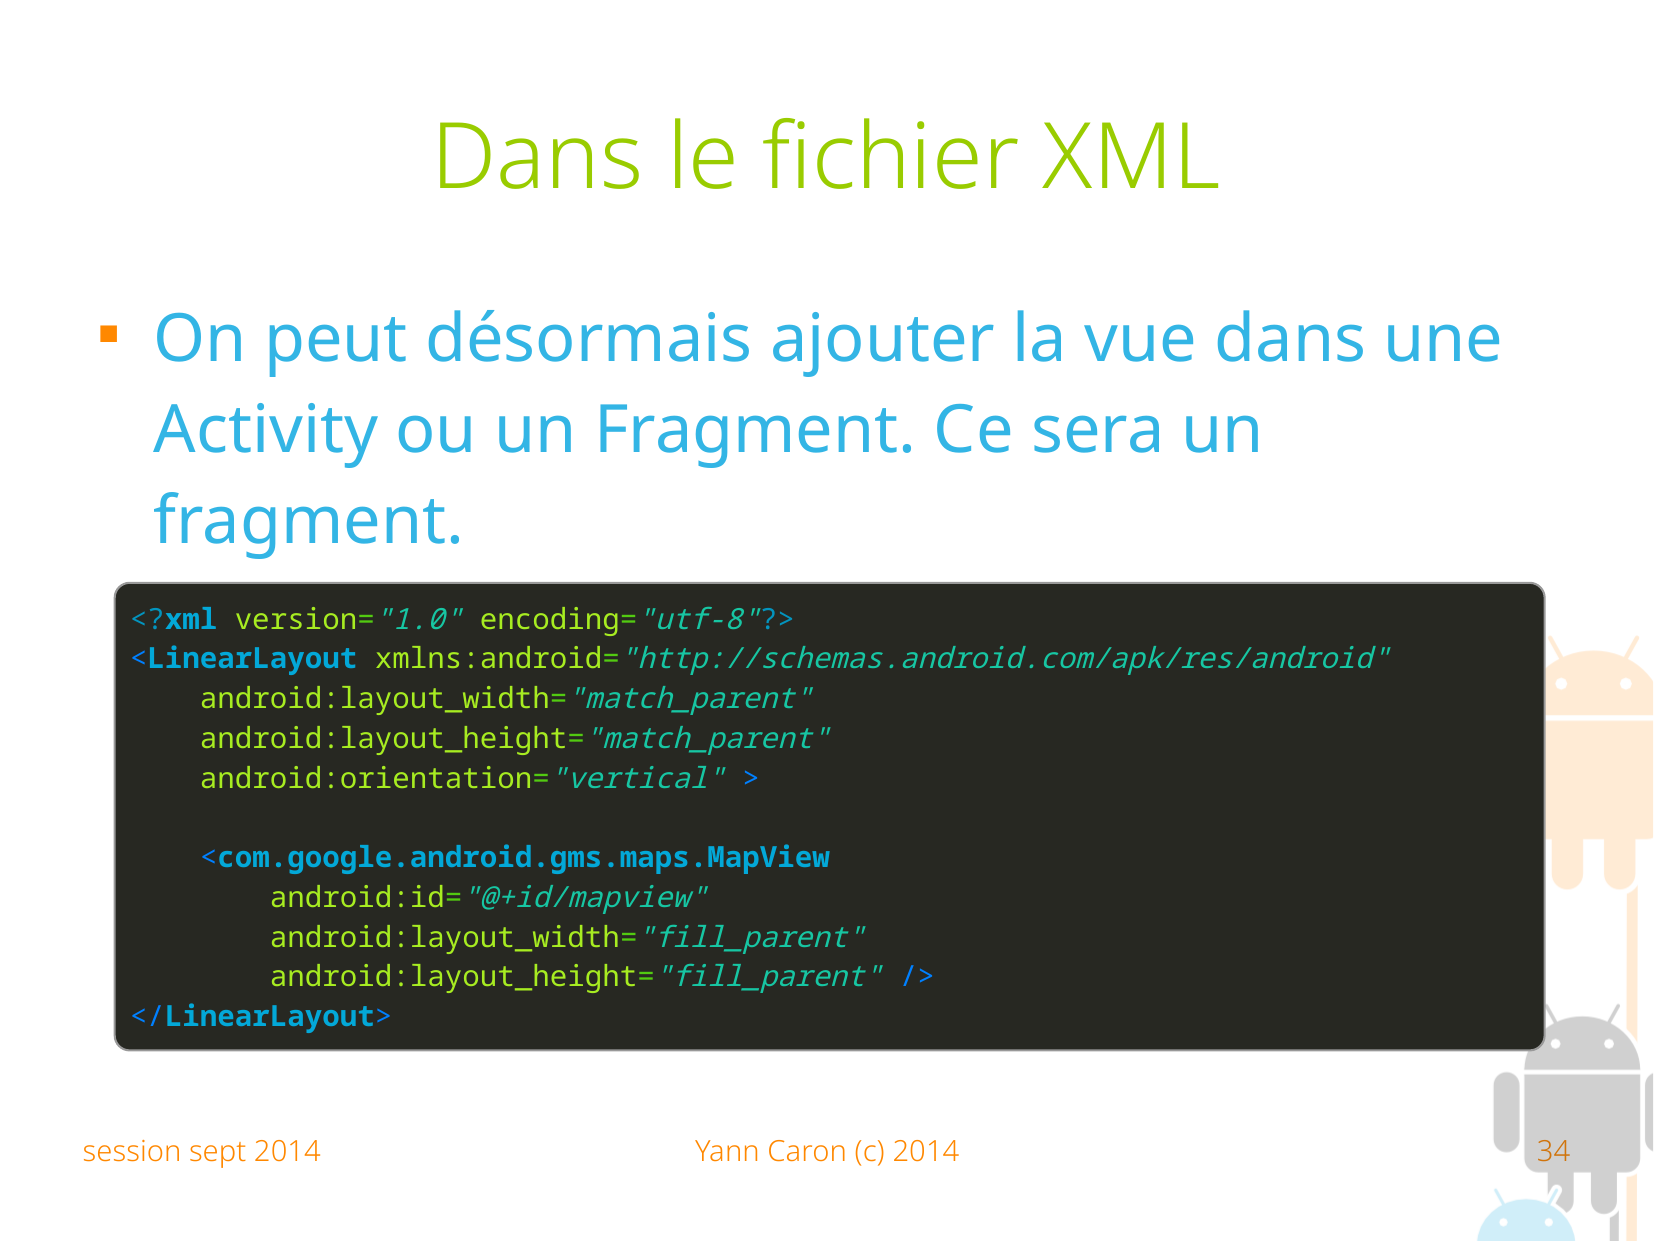

# Dans le fichier XML
On peut désormais ajouter la vue dans une Activity ou un Fragment. Ce sera un fragment.
<?xml version="1.0" encoding="utf-8"?>
<LinearLayout xmlns:android="http://schemas.android.com/apk/res/android"
 android:layout_width="match_parent"
 android:layout_height="match_parent"
 android:orientation="vertical" >
 <com.google.android.gms.maps.MapView
 android:id="@+id/mapview"
 android:layout_width="fill_parent"
 android:layout_height="fill_parent" />
</LinearLayout>
session sept 2014
Yann Caron (c) 2014
34